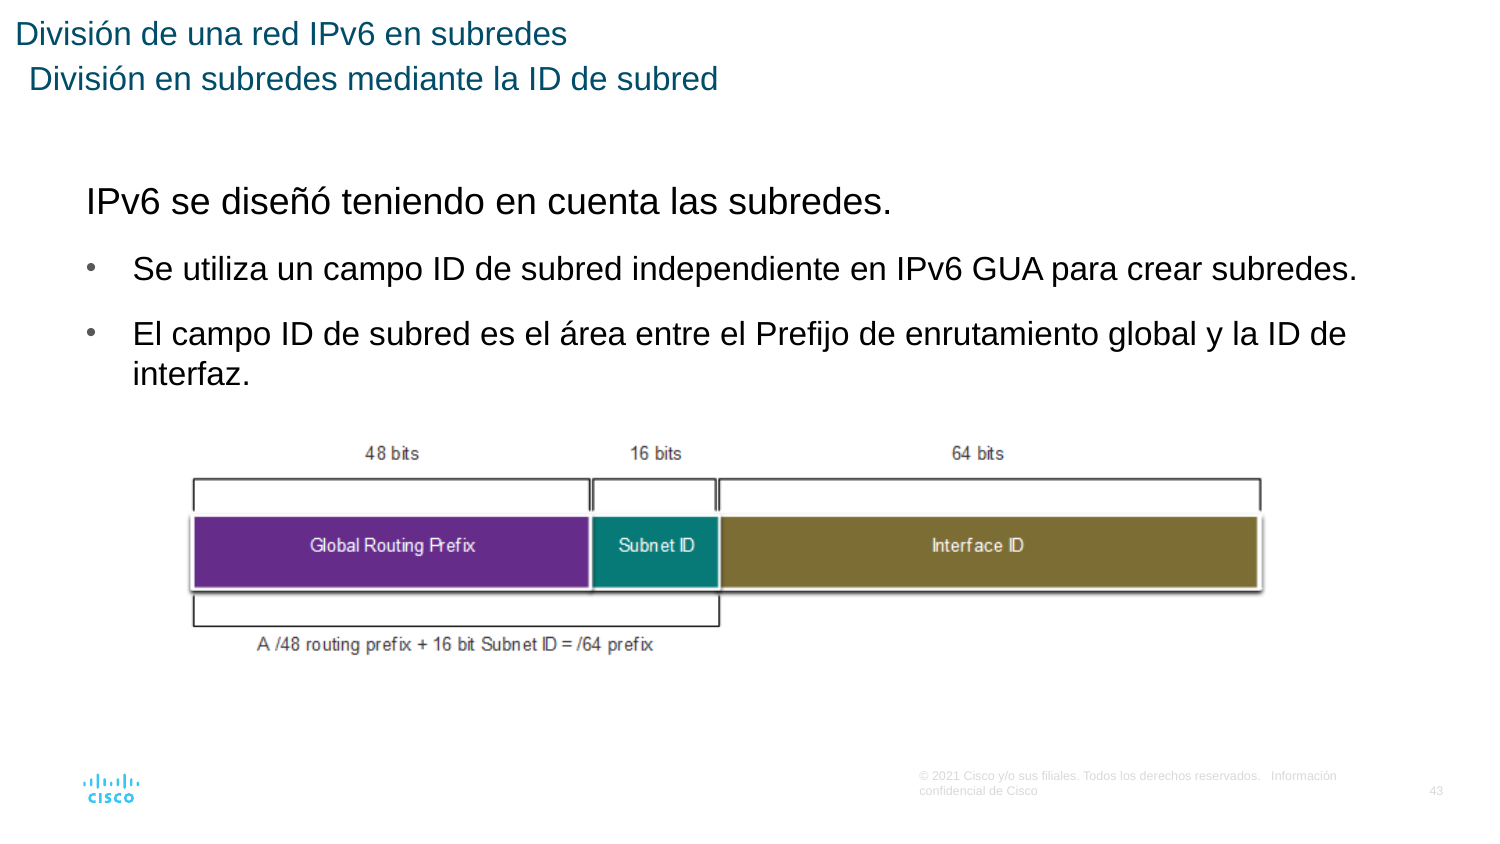

# División de una red IPv6 en subredes División en subredes mediante la ID de subred
IPv6 se diseñó teniendo en cuenta las subredes.
Se utiliza un campo ID de subred independiente en IPv6 GUA para crear subredes.
El campo ID de subred es el área entre el Prefijo de enrutamiento global y la ID de interfaz.